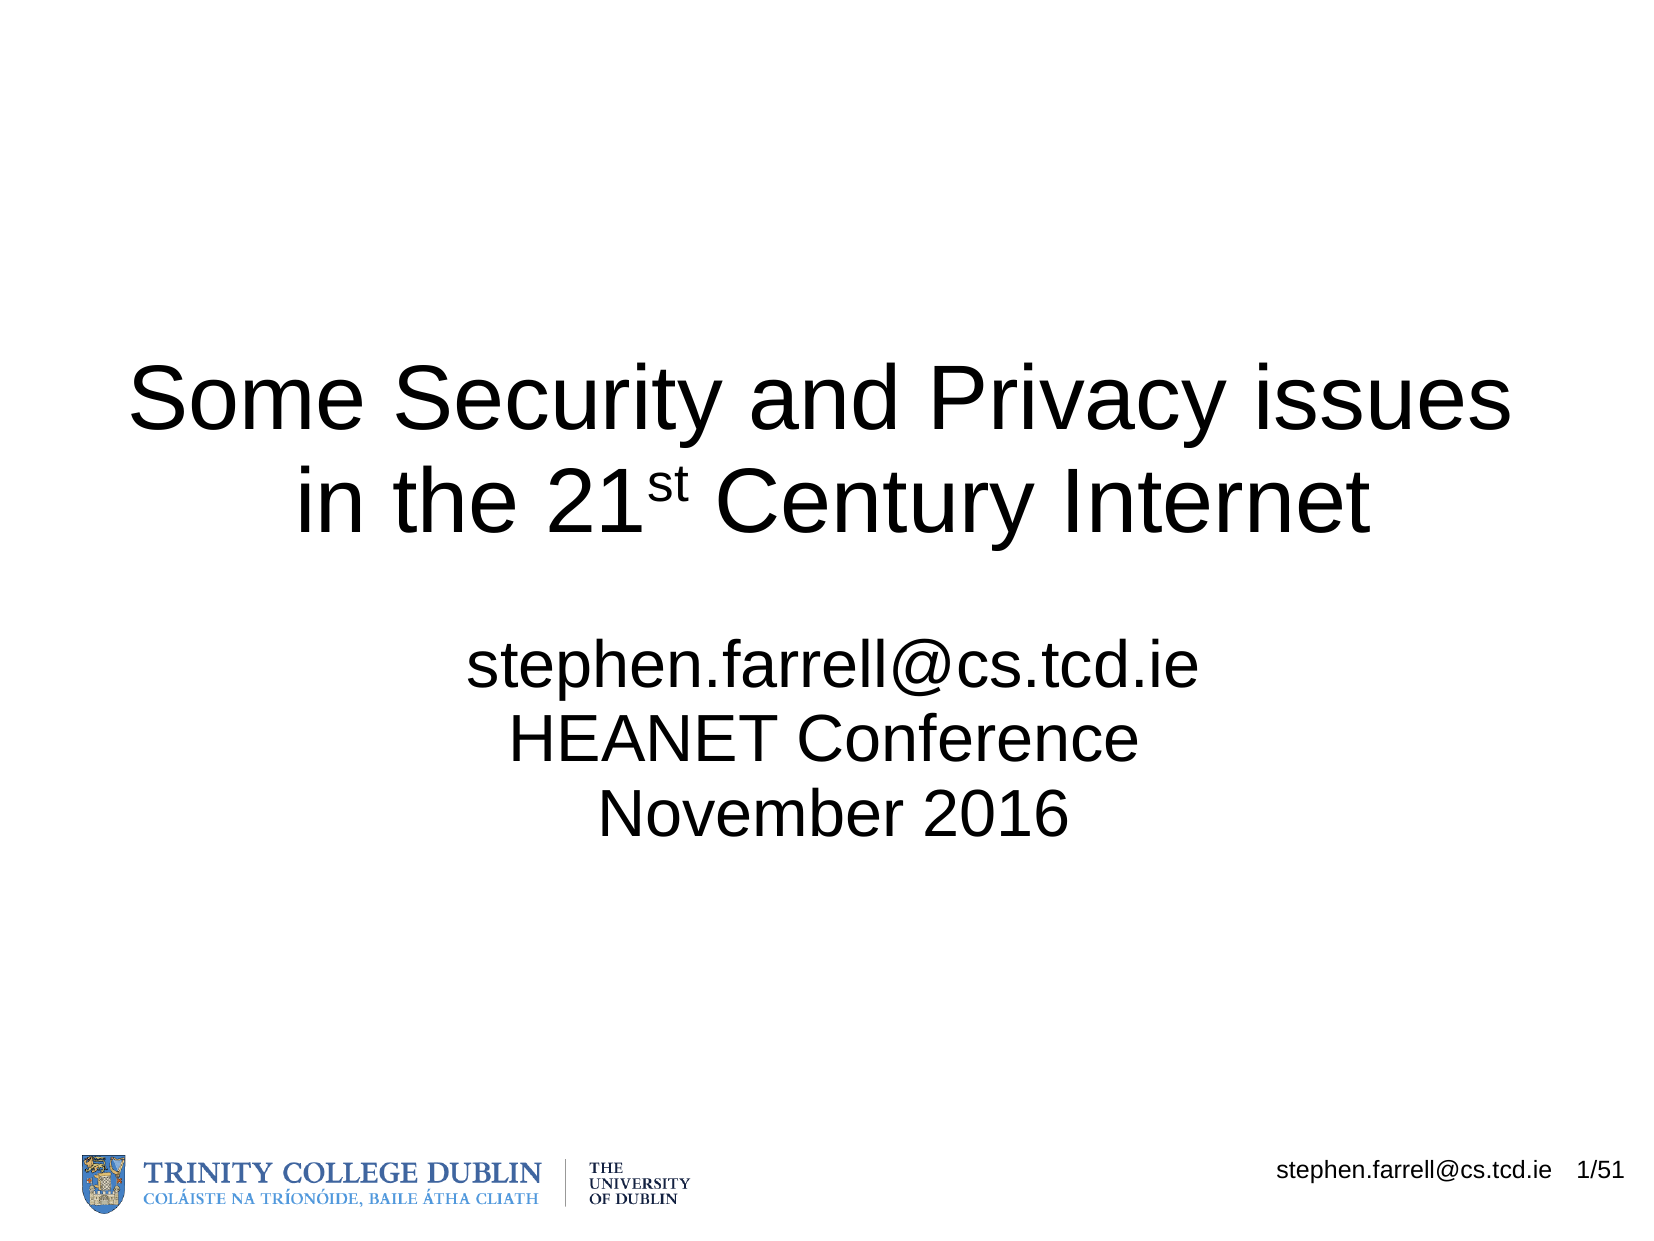

Some Security and Privacy issues
in the 21st Century Internet
stephen.farrell@cs.tcd.ie
HEANET Conference
November 2016